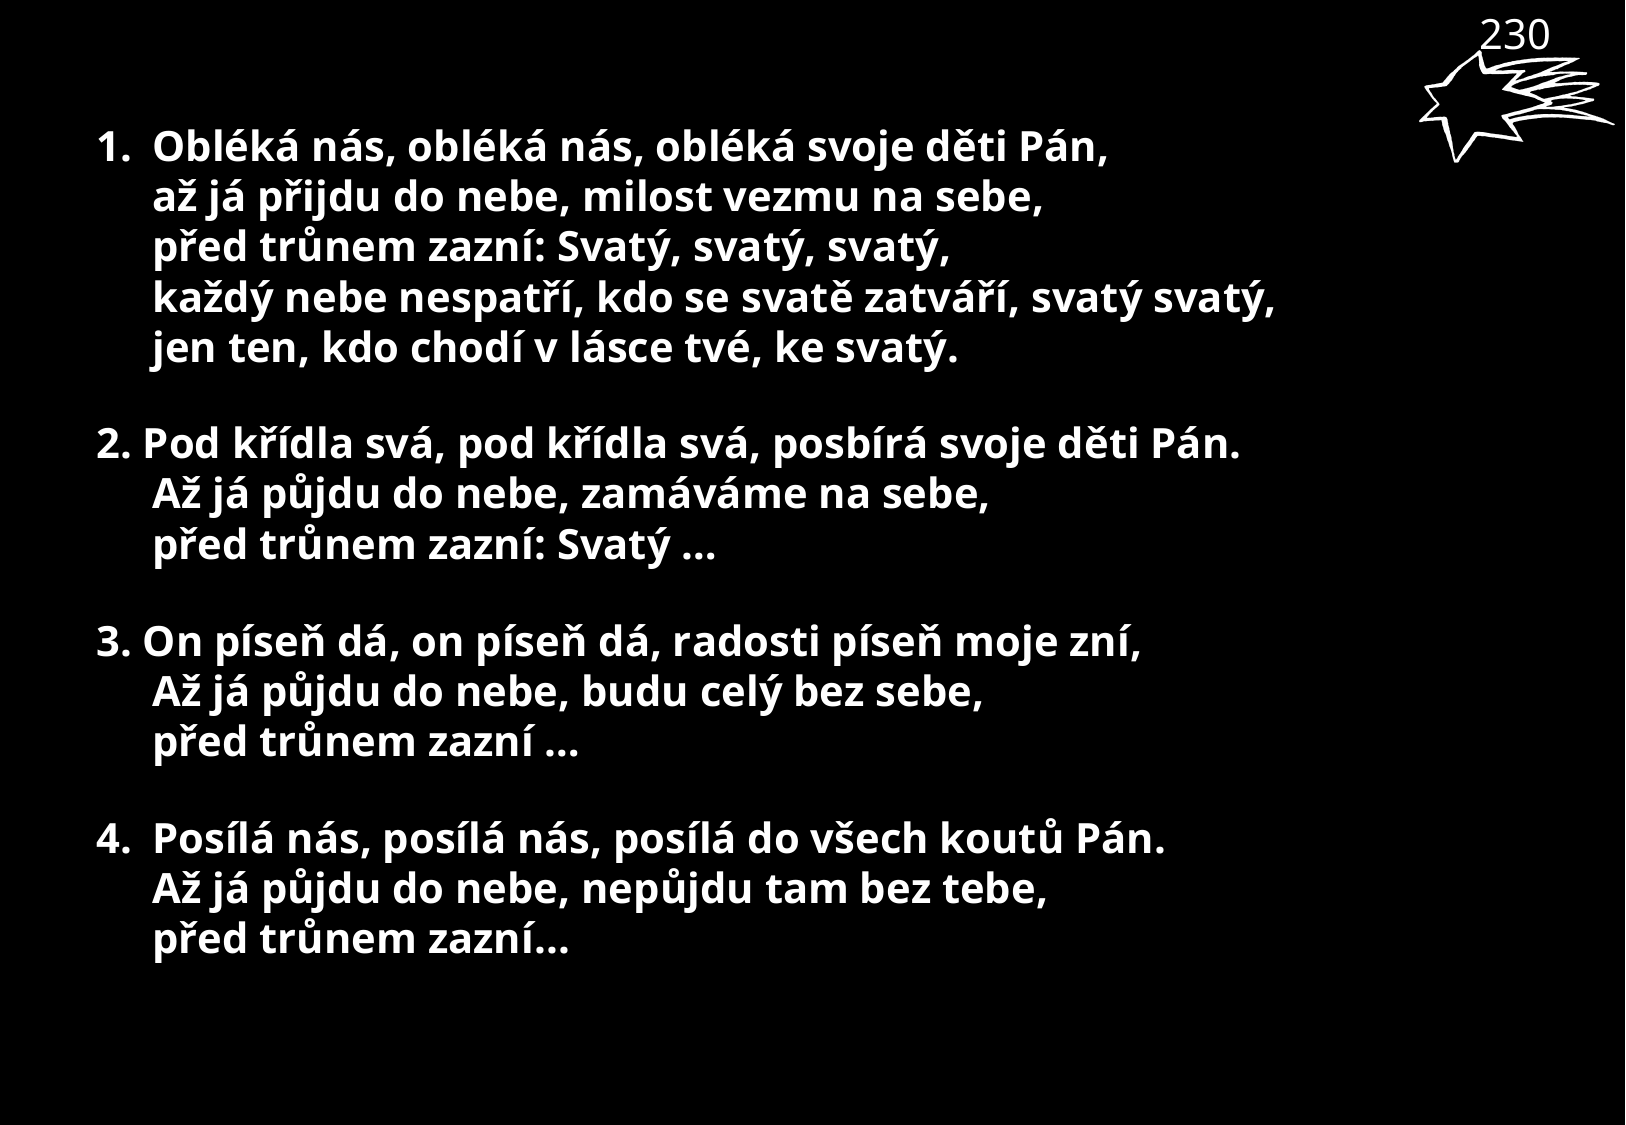

230
# 1. 	Obléká nás, obléká nás, obléká svoje děti Pán, až já přijdu do nebe, milost vezmu na sebe, před trůnem zazní: Svatý, svatý, svatý, každý nebe nespatří, kdo se svatě zatváří, svatý svatý, jen ten, kdo chodí v lásce tvé, ke svatý.
2. Pod křídla svá, pod křídla svá, posbírá svoje děti Pán.
Až já půjdu do nebe, zamáváme na sebe,
před trůnem zazní: Svatý …
3. On píseň dá, on píseň dá, radosti píseň moje zní,
Až já půjdu do nebe, budu celý bez sebe,
před trůnem zazní …
4.	Posílá nás, posílá nás, posílá do všech koutů Pán.
Až já půjdu do nebe, nepůjdu tam bez tebe,
před trůnem zazní...